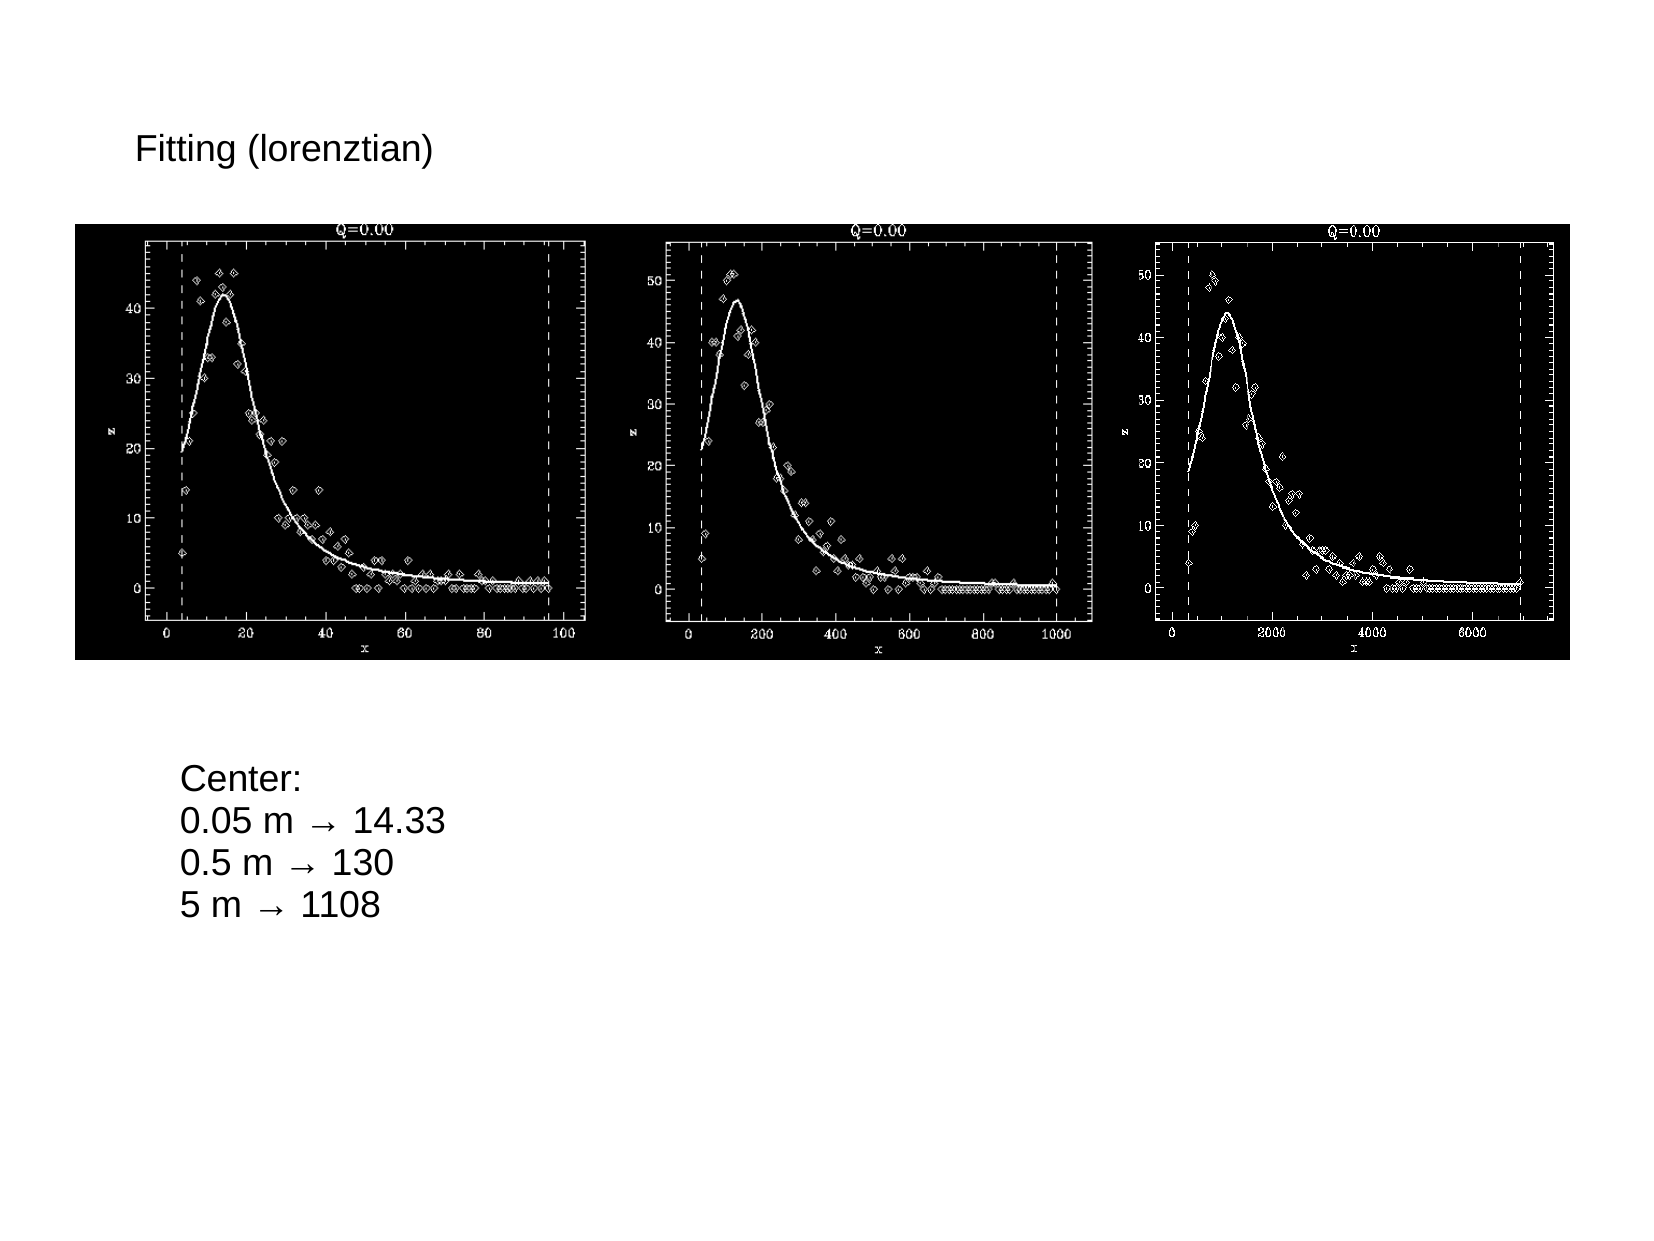

Fitting (lorenztian)
Center:
0.05 m → 14.33
0.5 m → 130
5 m → 1108